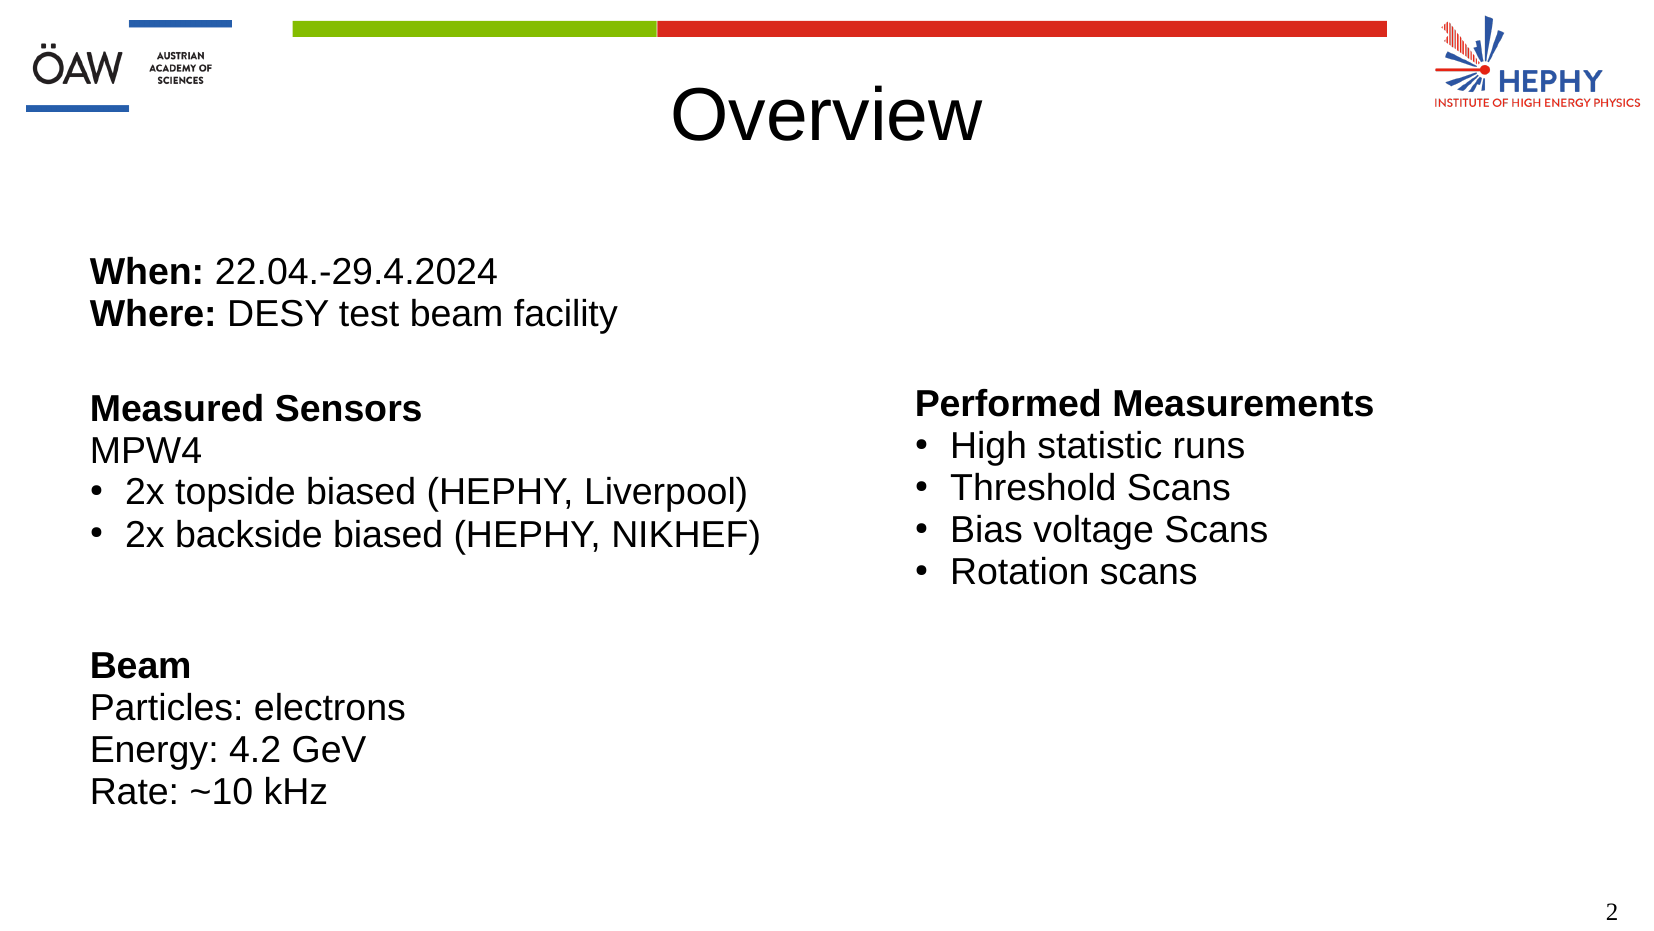

# Overview
When: 22.04.-29.4.2024
Where: DESY test beam facility
Performed Measurements
High statistic runs
Threshold Scans
Bias voltage Scans
Rotation scans
Measured Sensors
MPW4
2x topside biased (HEPHY, Liverpool)
2x backside biased (HEPHY, NIKHEF)
Beam
Particles: electrons
Energy: 4.2 GeV
Rate: ~10 kHz